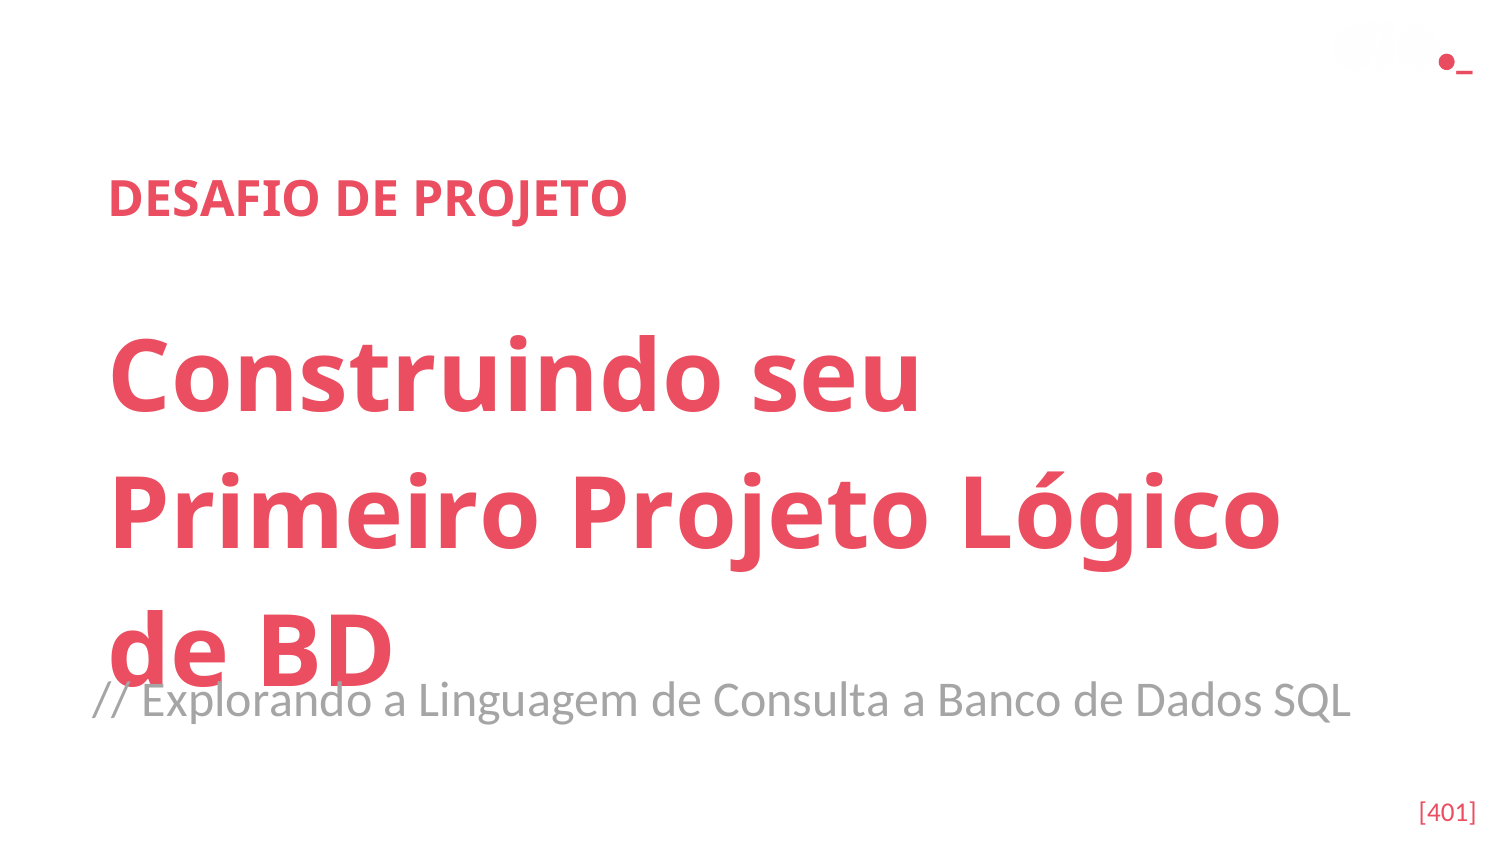

DESAFIO DE PROJETO
Construindo seu Primeiro Projeto Lógico de BD
// Explorando a Linguagem de Consulta a Banco de Dados SQL